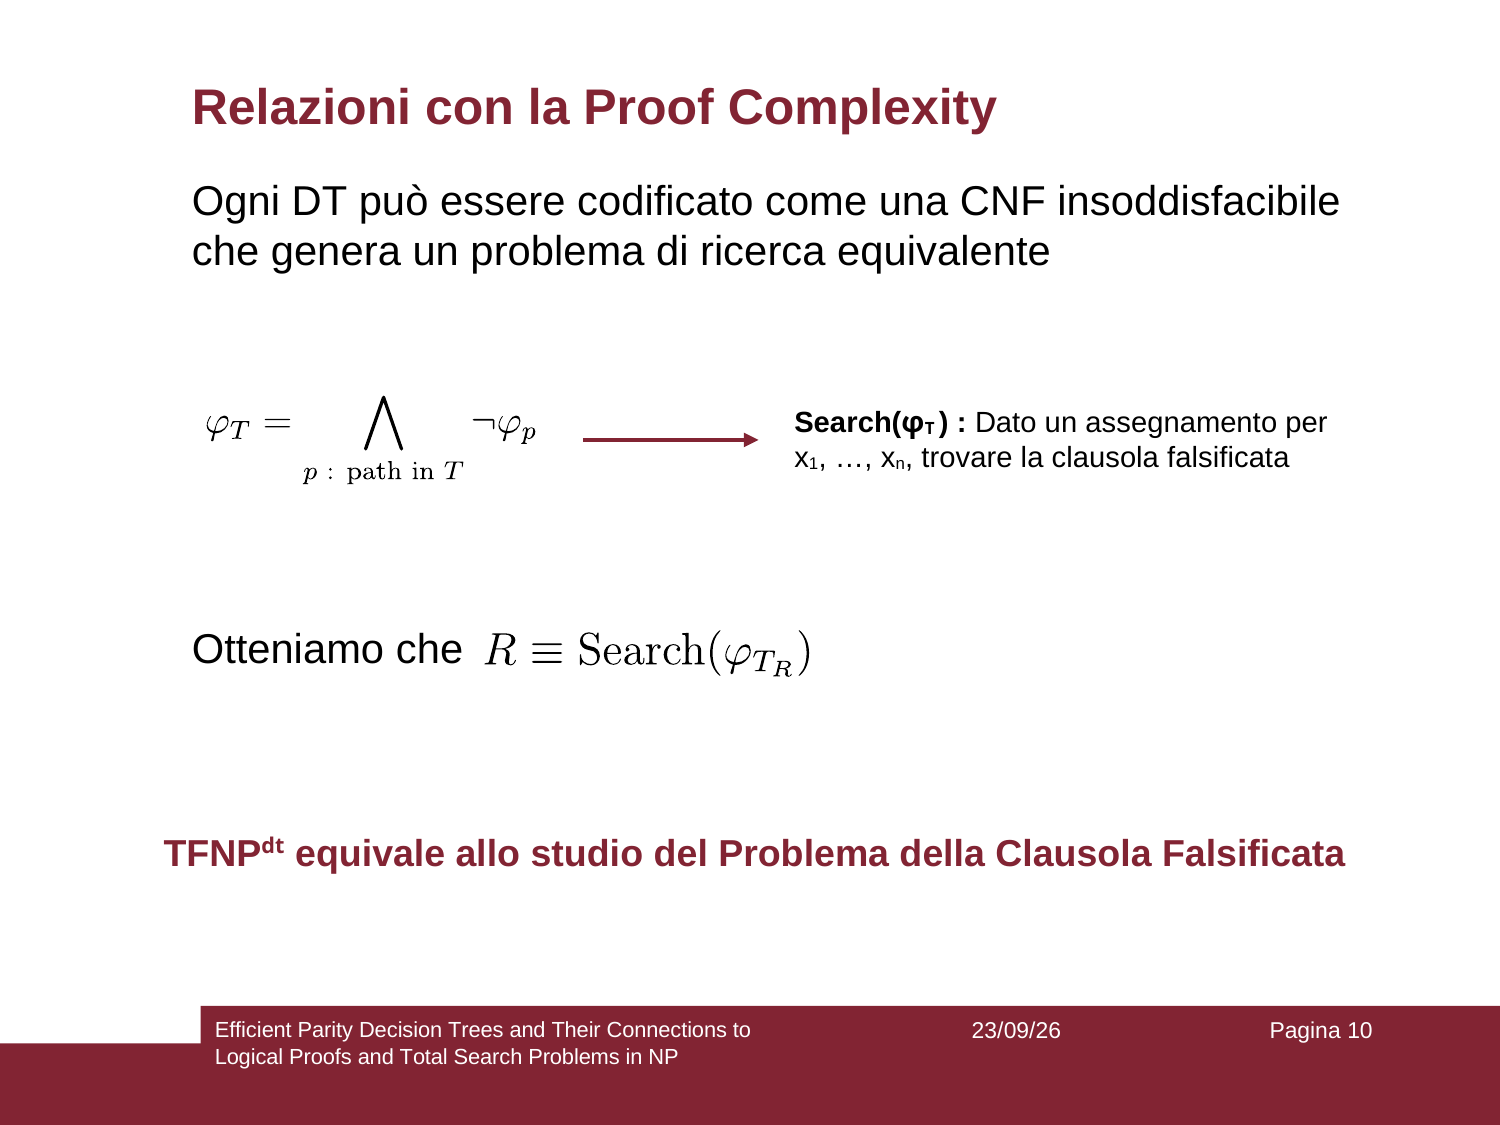

Relazioni con la Proof Complexity
Ogni DT può essere codificato come una CNF insoddisfacibile che genera un problema di ricerca equivalente
Otteniamo che
Search(φT ) : Dato un assegnamento per
x1, …, xn, trovare la clausola falsificata
TFNPdt equivale allo studio del Problema della Clausola Falsificata
Efficient Parity Decision Trees and Their Connections to Logical Proofs and Total Search Problems in NP
Pagina